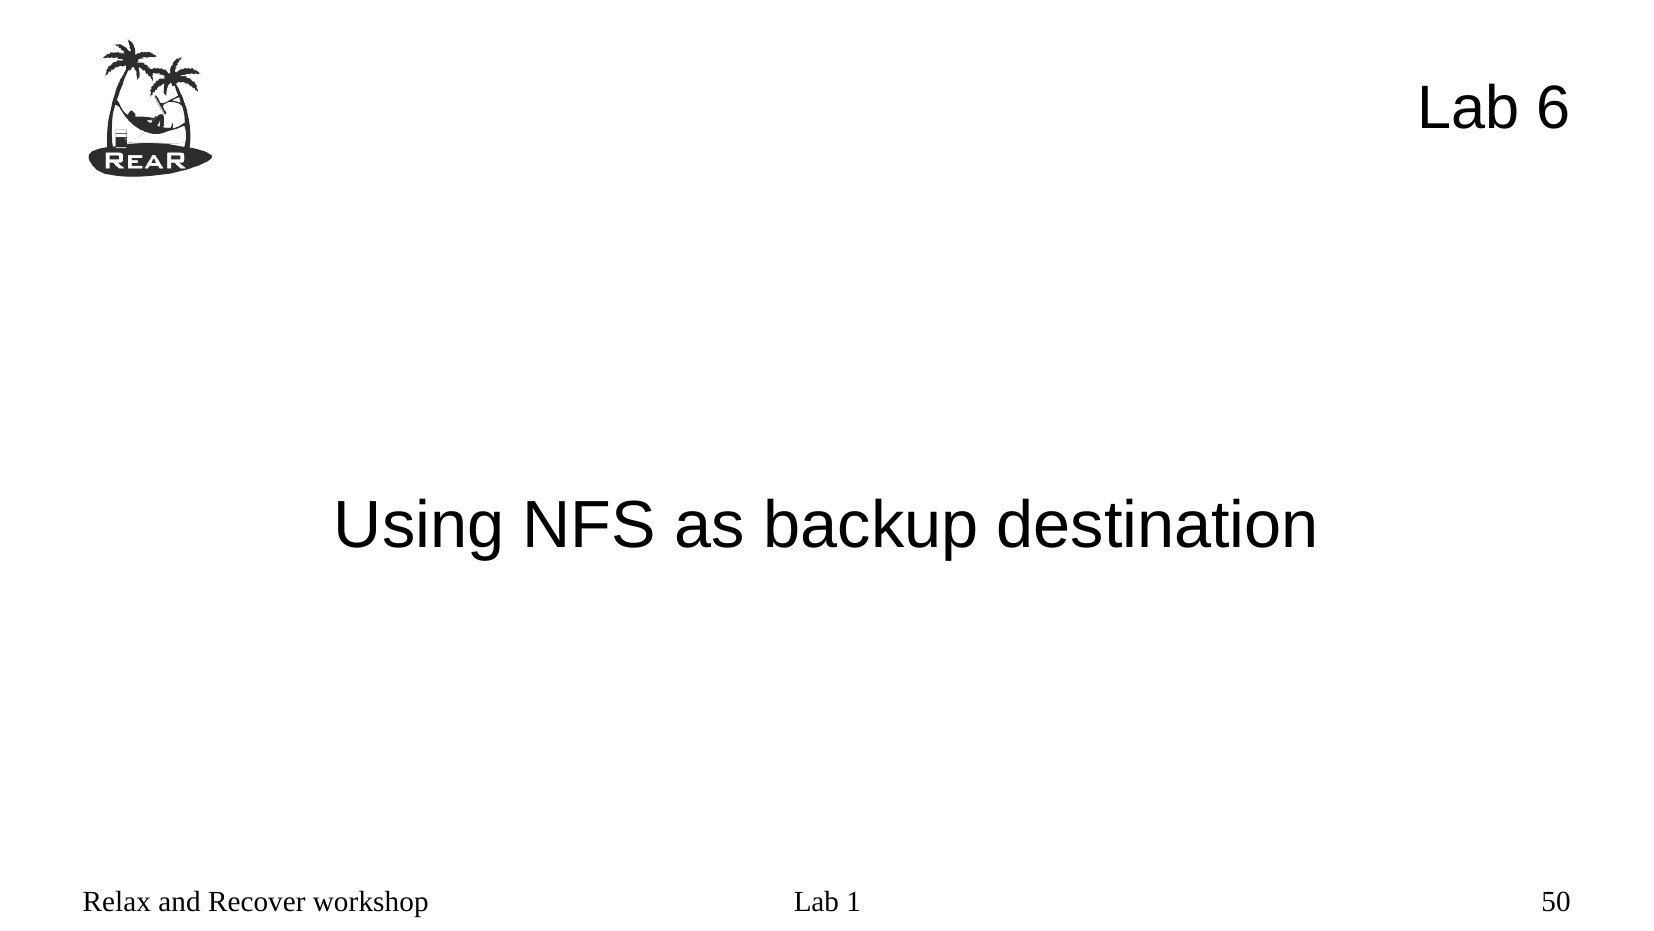

# Lab 6
Using NFS as backup destination
Relax and Recover workshop
Lab 1
50